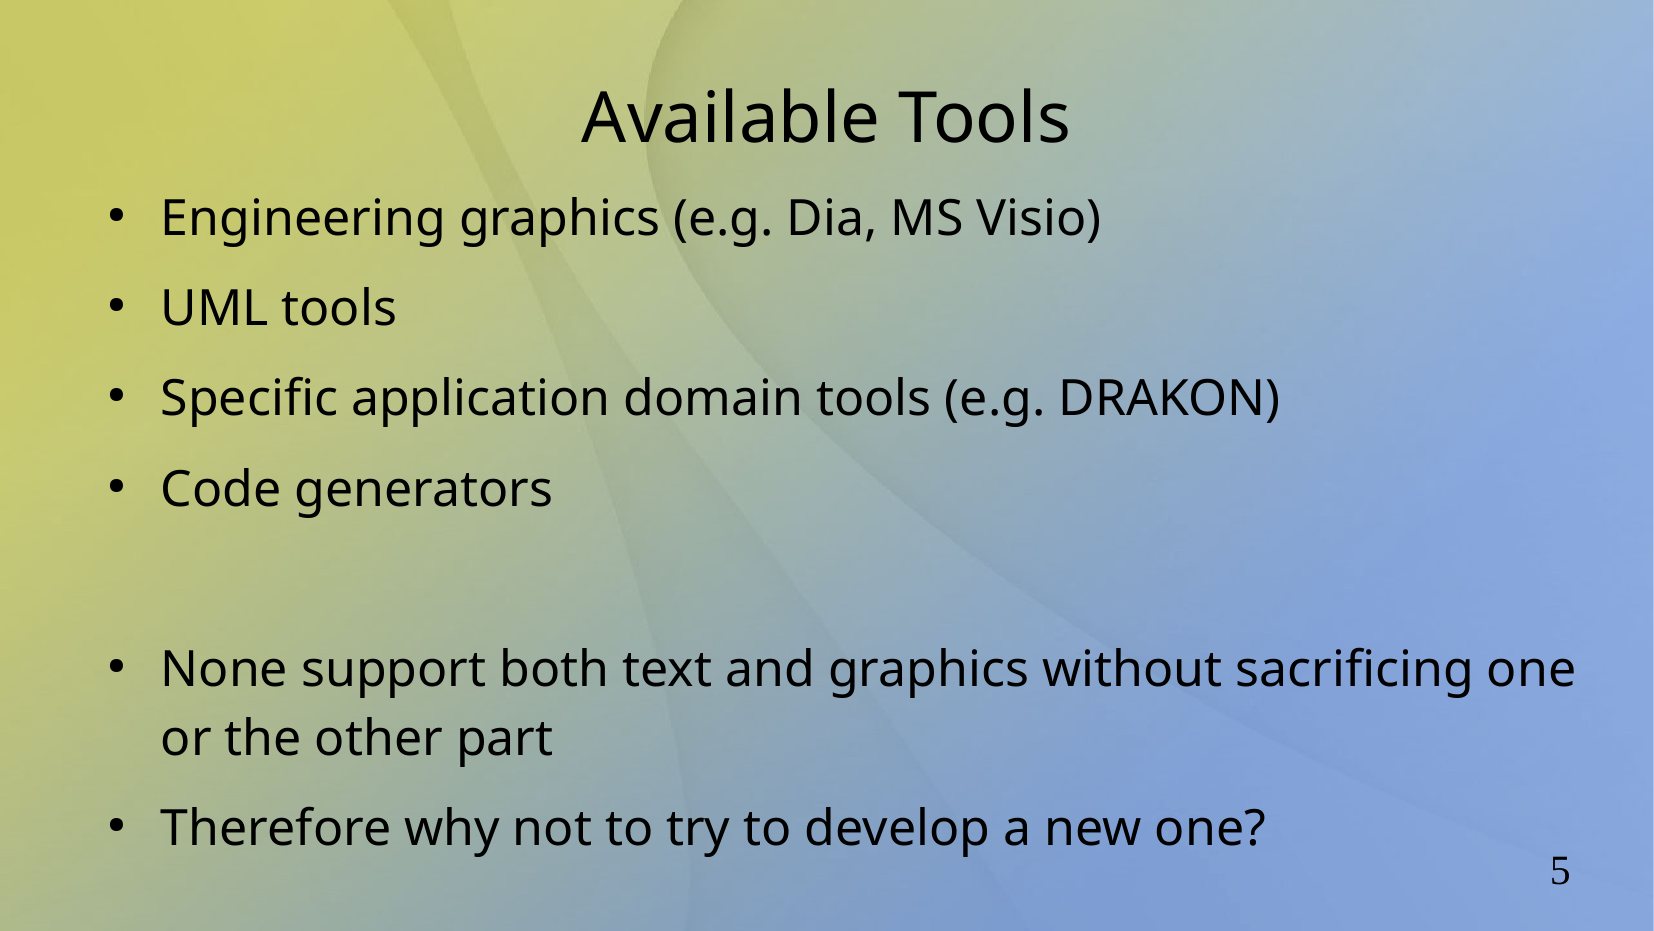

# Available Tools
Engineering graphics (e.g. Dia, MS Visio)
UML tools
Specific application domain tools (e.g. DRAKON)
Code generators
None support both text and graphics without sacrificing one or the other part
Therefore why not to try to develop a new one?
5